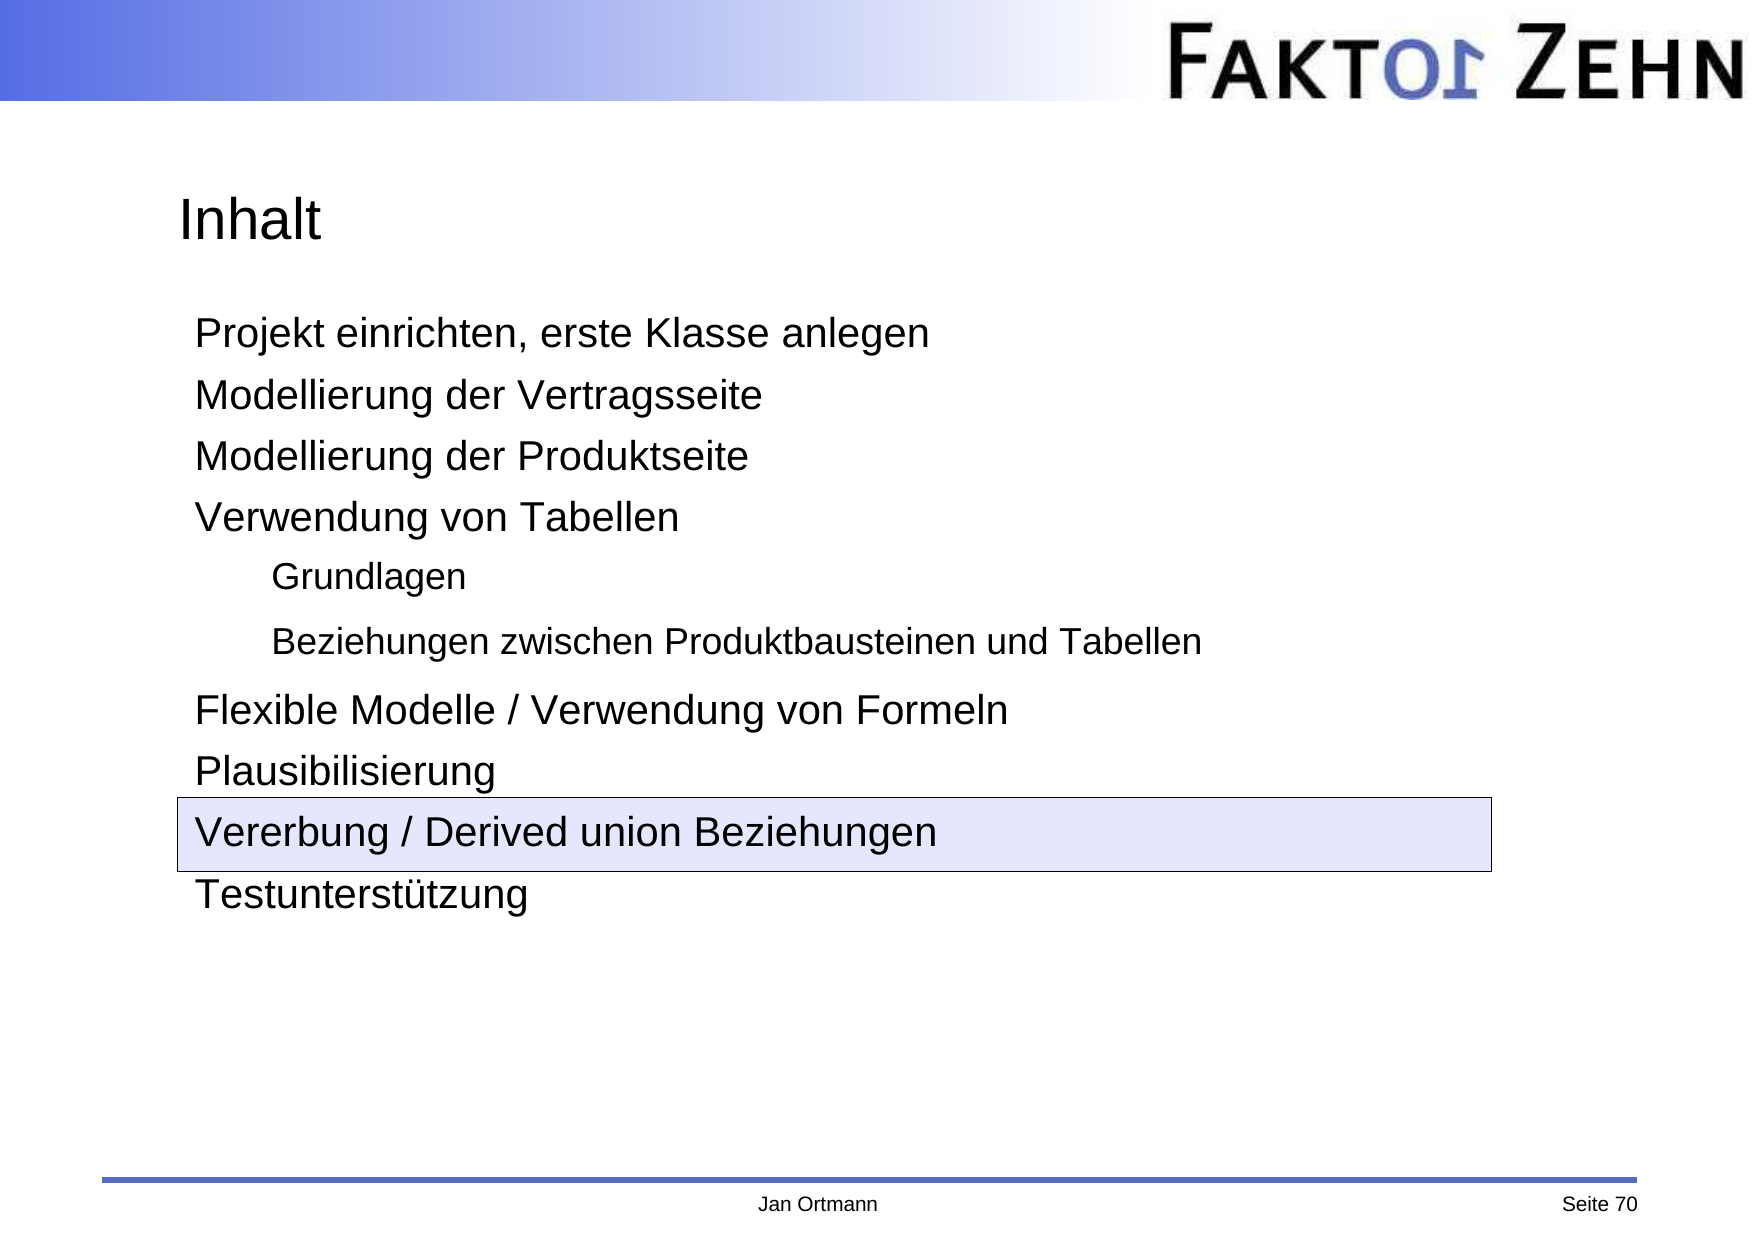

# Inhalt
Projekt einrichten, erste Klasse anlegen
Modellierung der Vertragsseite
Modellierung der Produktseite
Verwendung von Tabellen
Grundlagen
Beziehungen zwischen Produktbausteinen und Tabellen
Flexible Modelle / Verwendung von Formeln
Plausibilisierung
Vererbung / Derived union Beziehungen
Testunterstützung